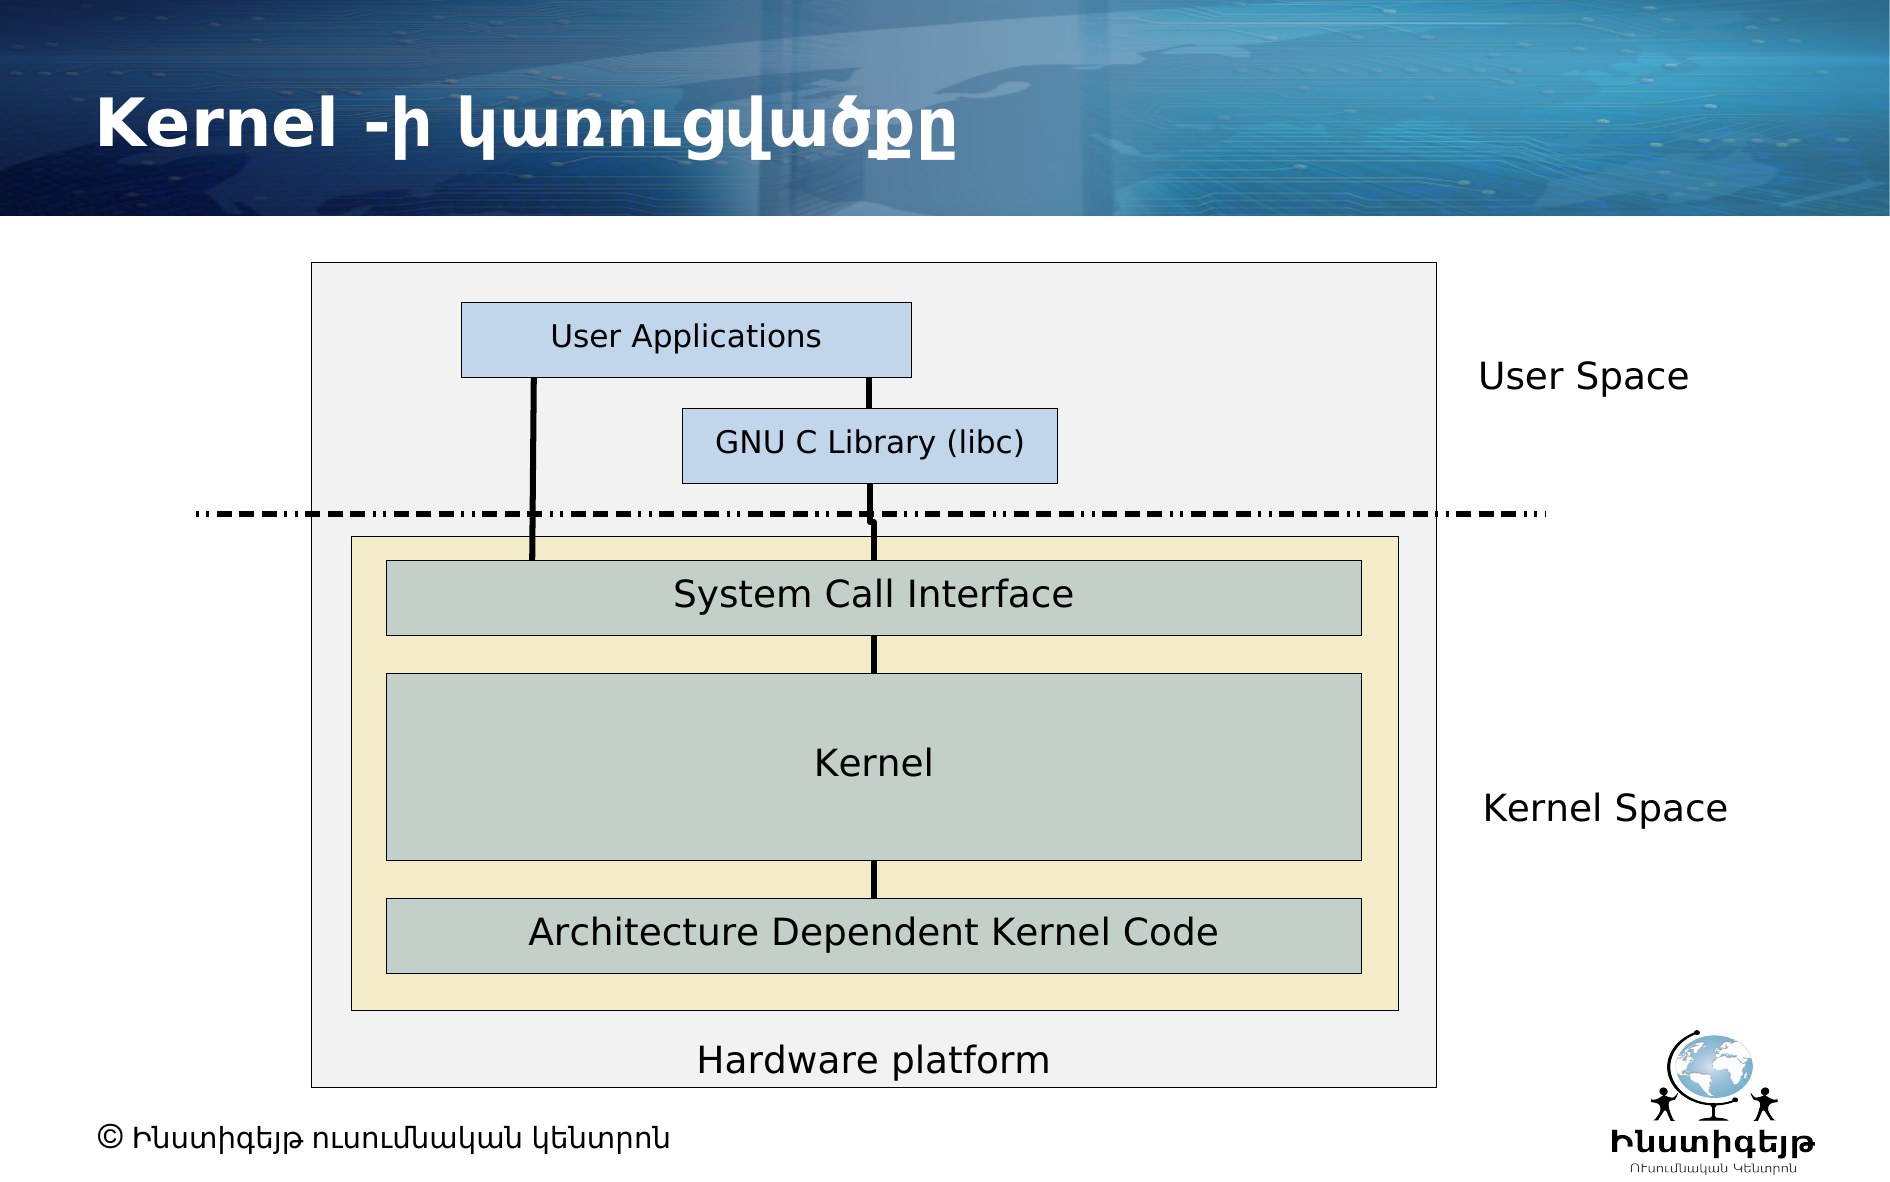

# Kernel -ի կառուցվածքը
Hardware platform
User Applications
User Space
GNU C Library (libc)
System Call Interface
Kernel
Kernel Space
Architecture Dependent Kernel Code